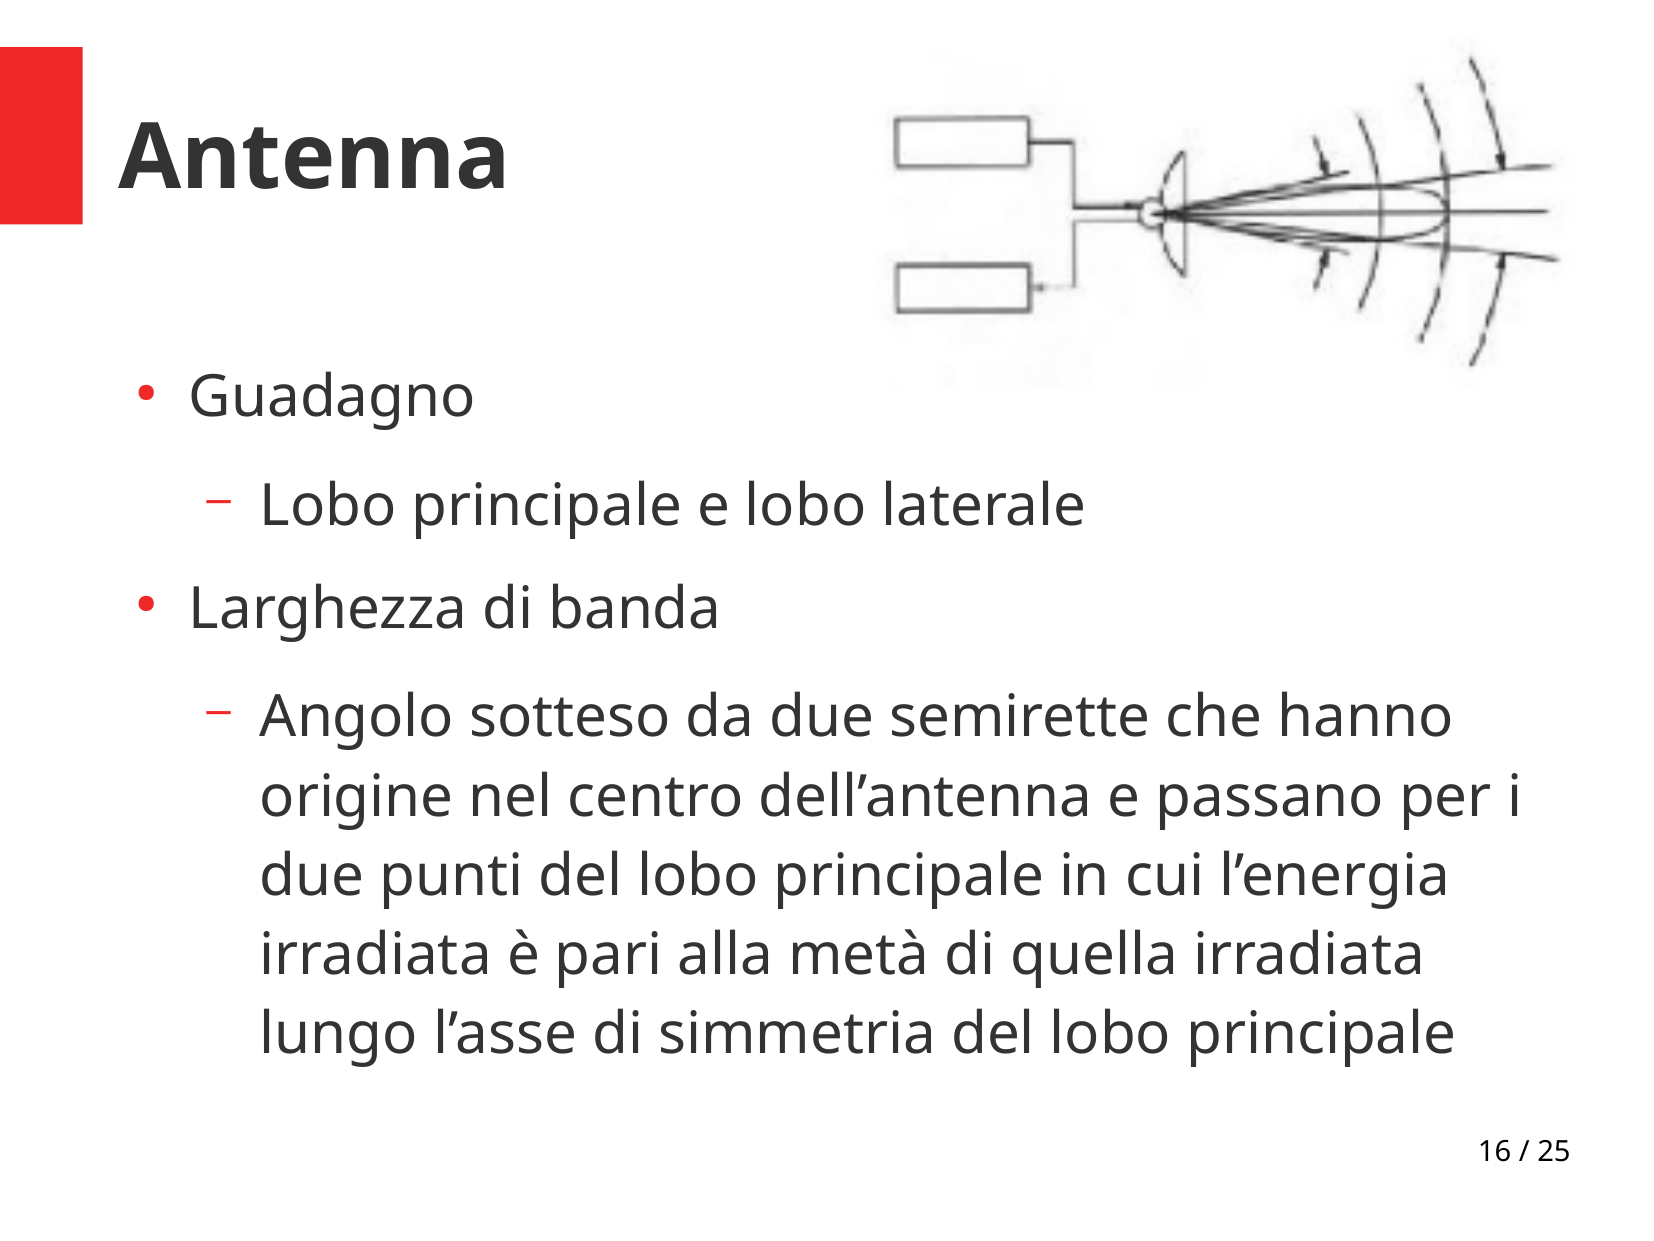

# Antenna
Guadagno
Lobo principale e lobo laterale
Larghezza di banda
Angolo sotteso da due semirette che hanno origine nel centro dell’antenna e passano per i due punti del lobo principale in cui l’energia irradiata è pari alla metà di quella irradiata lungo l’asse di simmetria del lobo principale
16